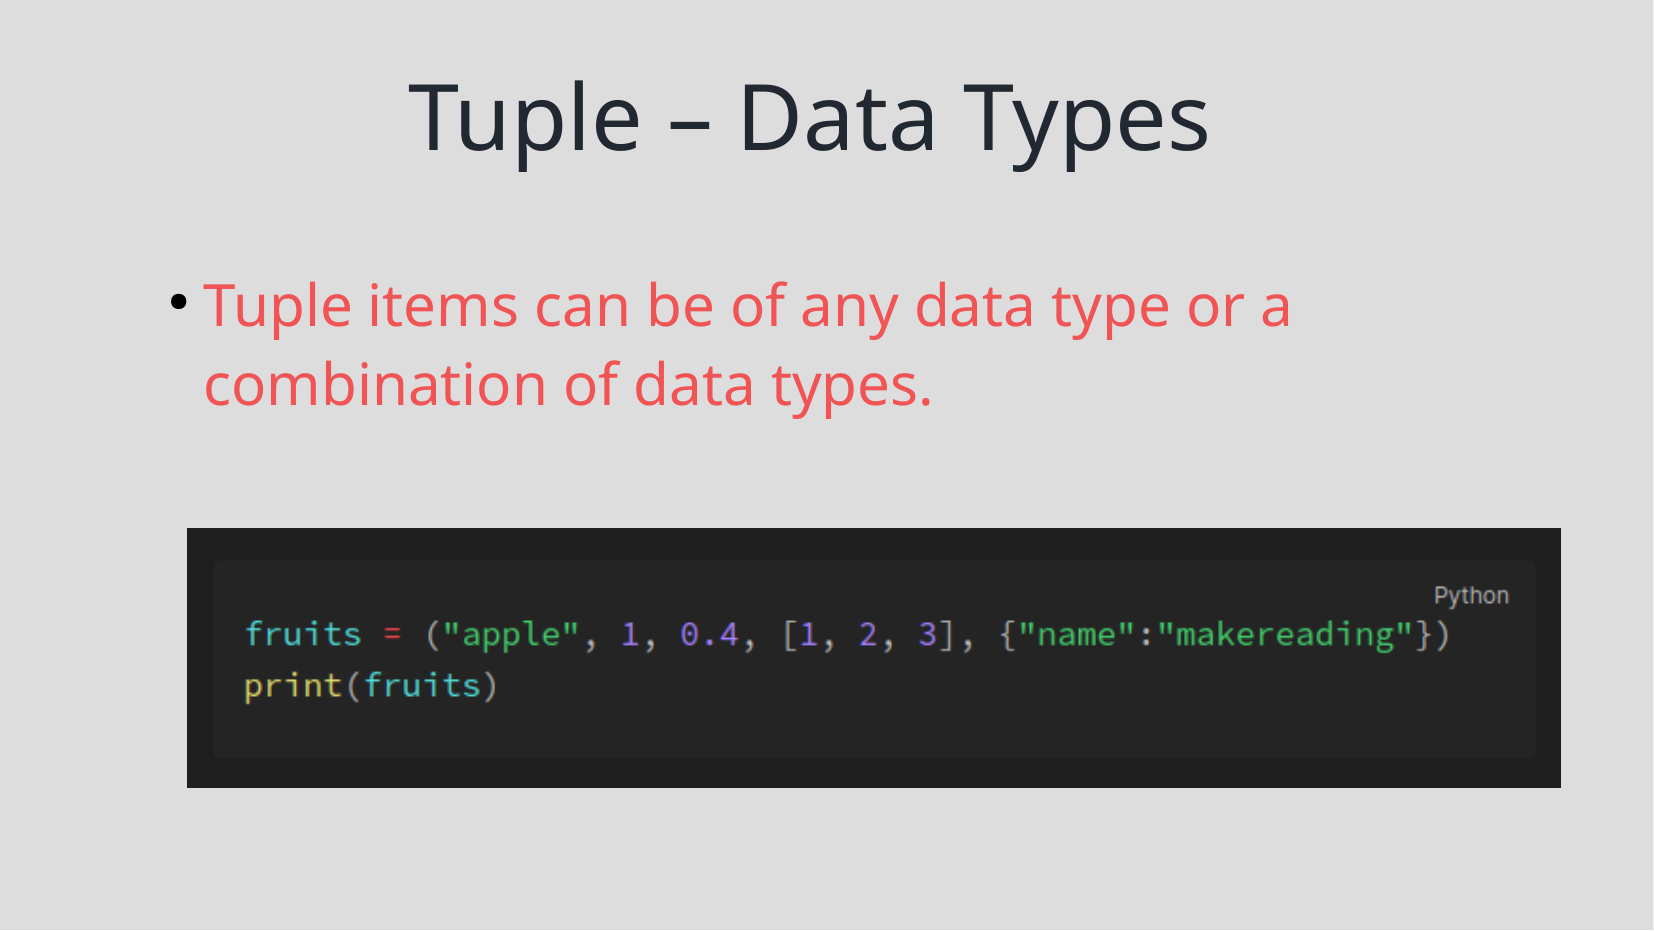

# Tuple – Data Types
Tuple items can be of any data type or a combination of data types.